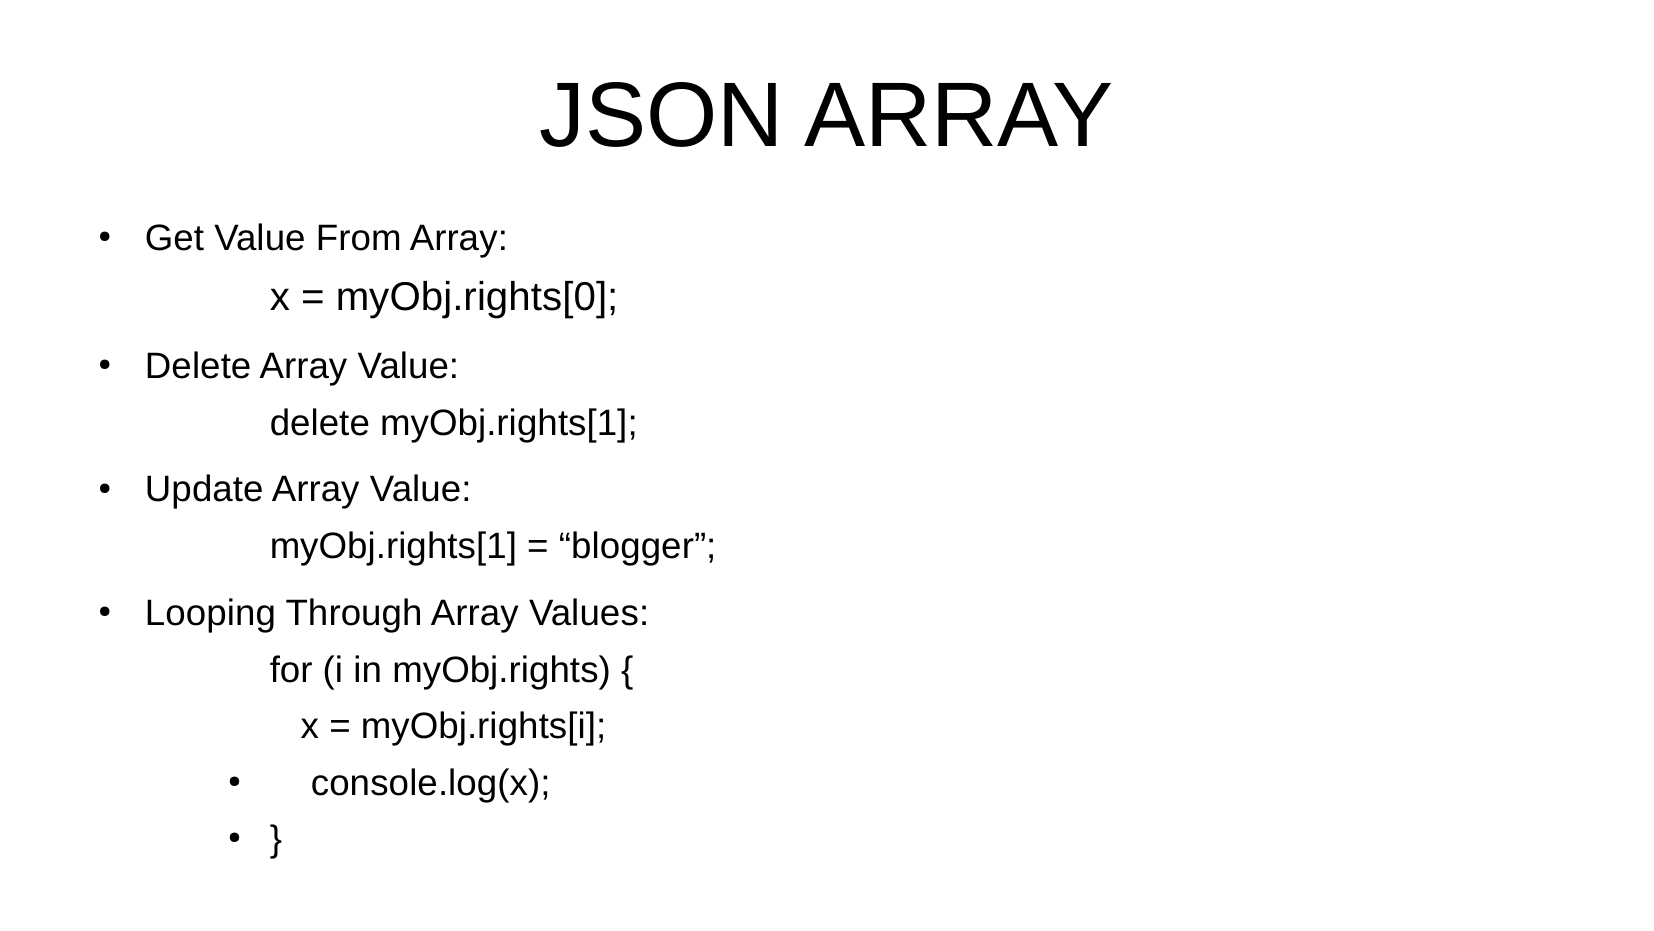

# JSON ARRAY
Get Value From Array:
x = myObj.rights[0];
Delete Array Value:
delete myObj.rights[1];
Update Array Value:
myObj.rights[1] = “blogger”;
Looping Through Array Values:
for (i in myObj.rights) {
 x = myObj.rights[i];
 console.log(x);
}